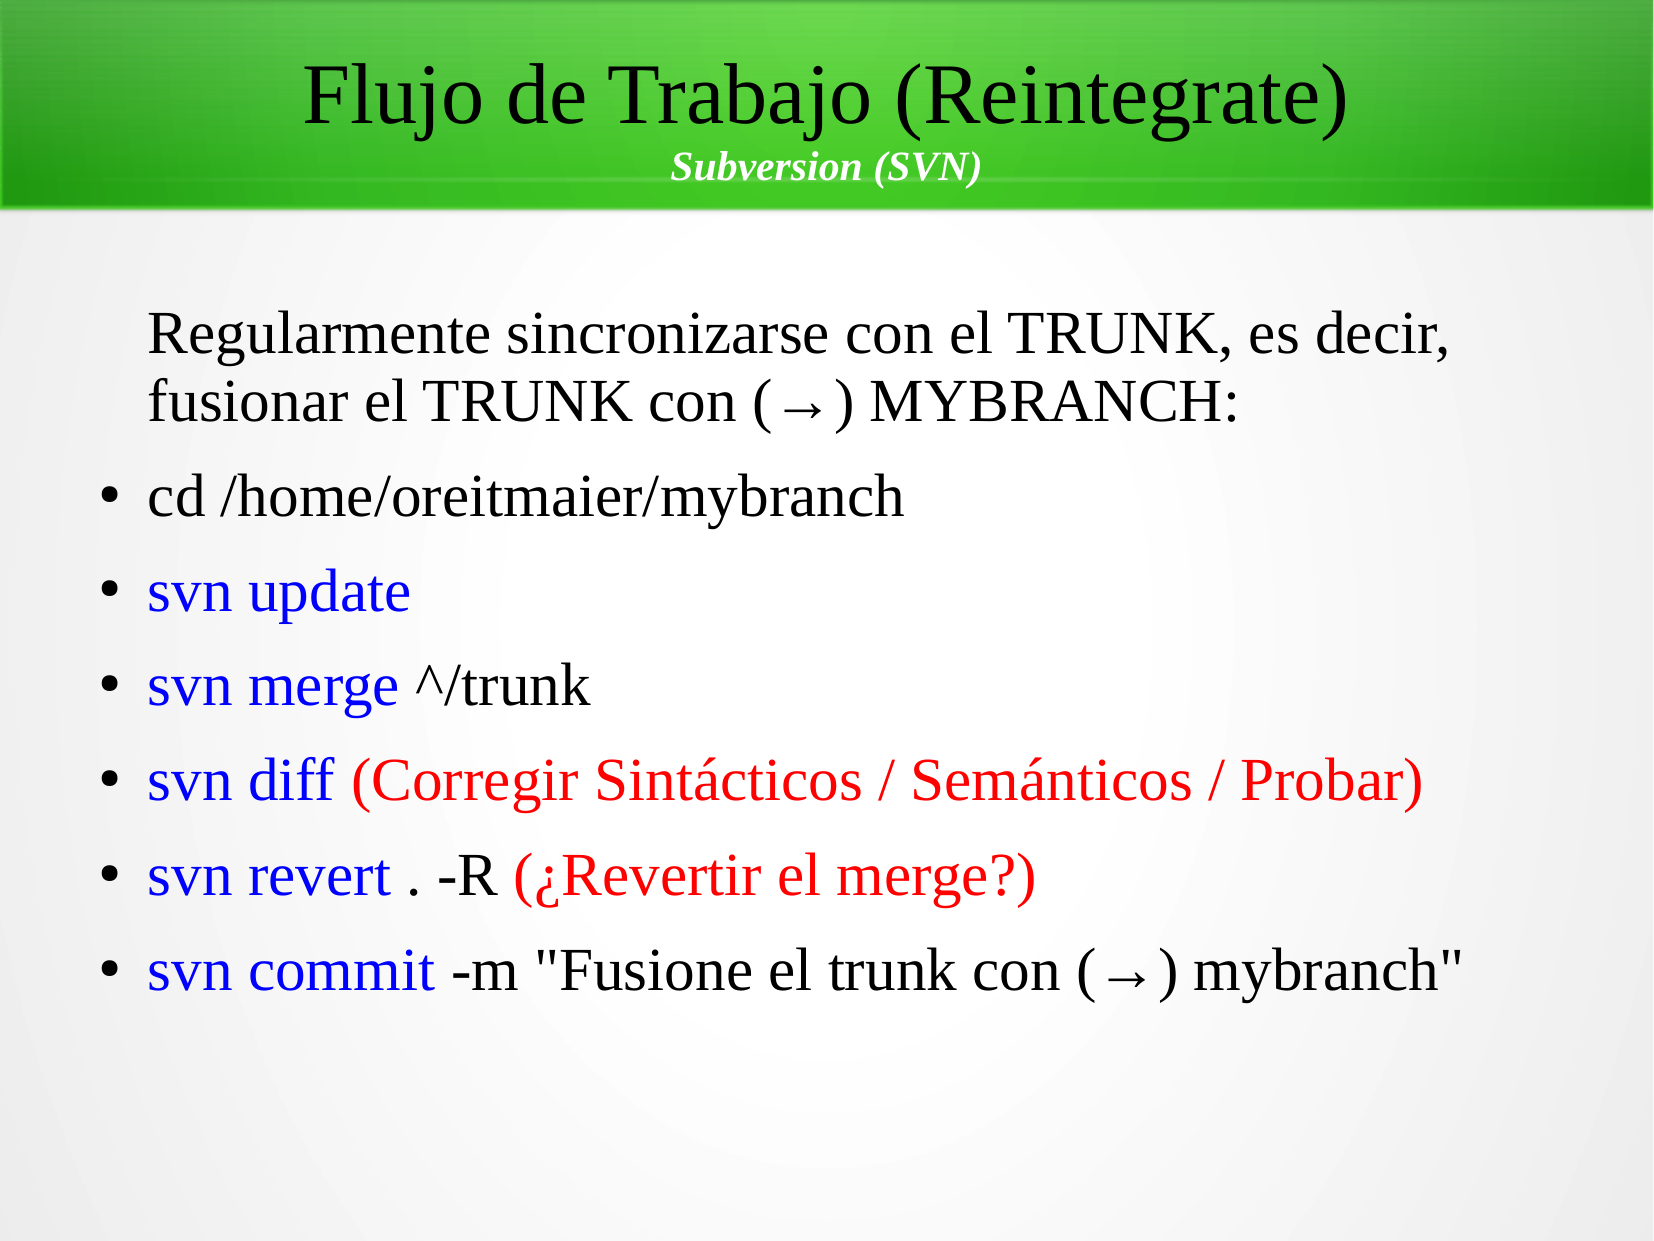

# Flujo de Trabajo (Reintegrate) Subversion (SVN)
Regularmente sincronizarse con el TRUNK, es decir, fusionar el TRUNK con (→) MYBRANCH:
cd /home/oreitmaier/mybranch
svn update
svn merge ^/trunk
svn diff (Corregir Sintácticos / Semánticos / Probar)
svn revert . -R (¿Revertir el merge?)
svn commit -m "Fusione el trunk con (→) mybranch"